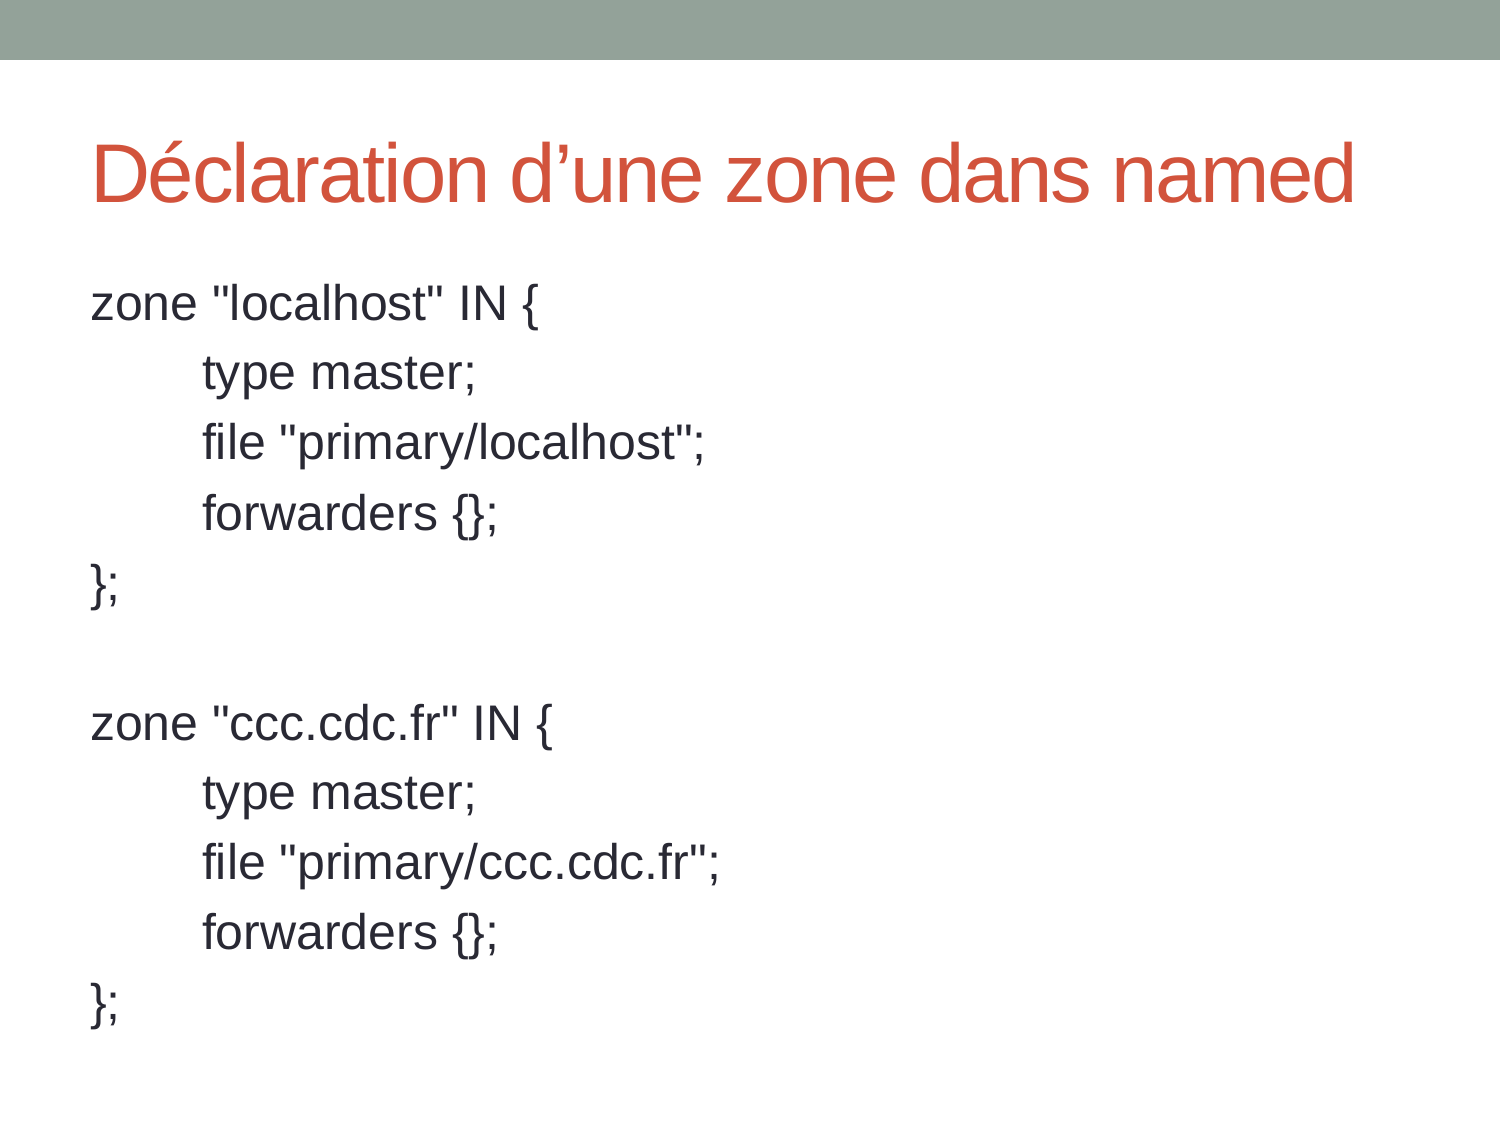

# Déclaration d’une zone dans named
zone "localhost" IN {
 type master;
 file "primary/localhost";
 forwarders {};
};
zone "ccc.cdc.fr" IN {
 type master;
 file "primary/ccc.cdc.fr";
 forwarders {};
};